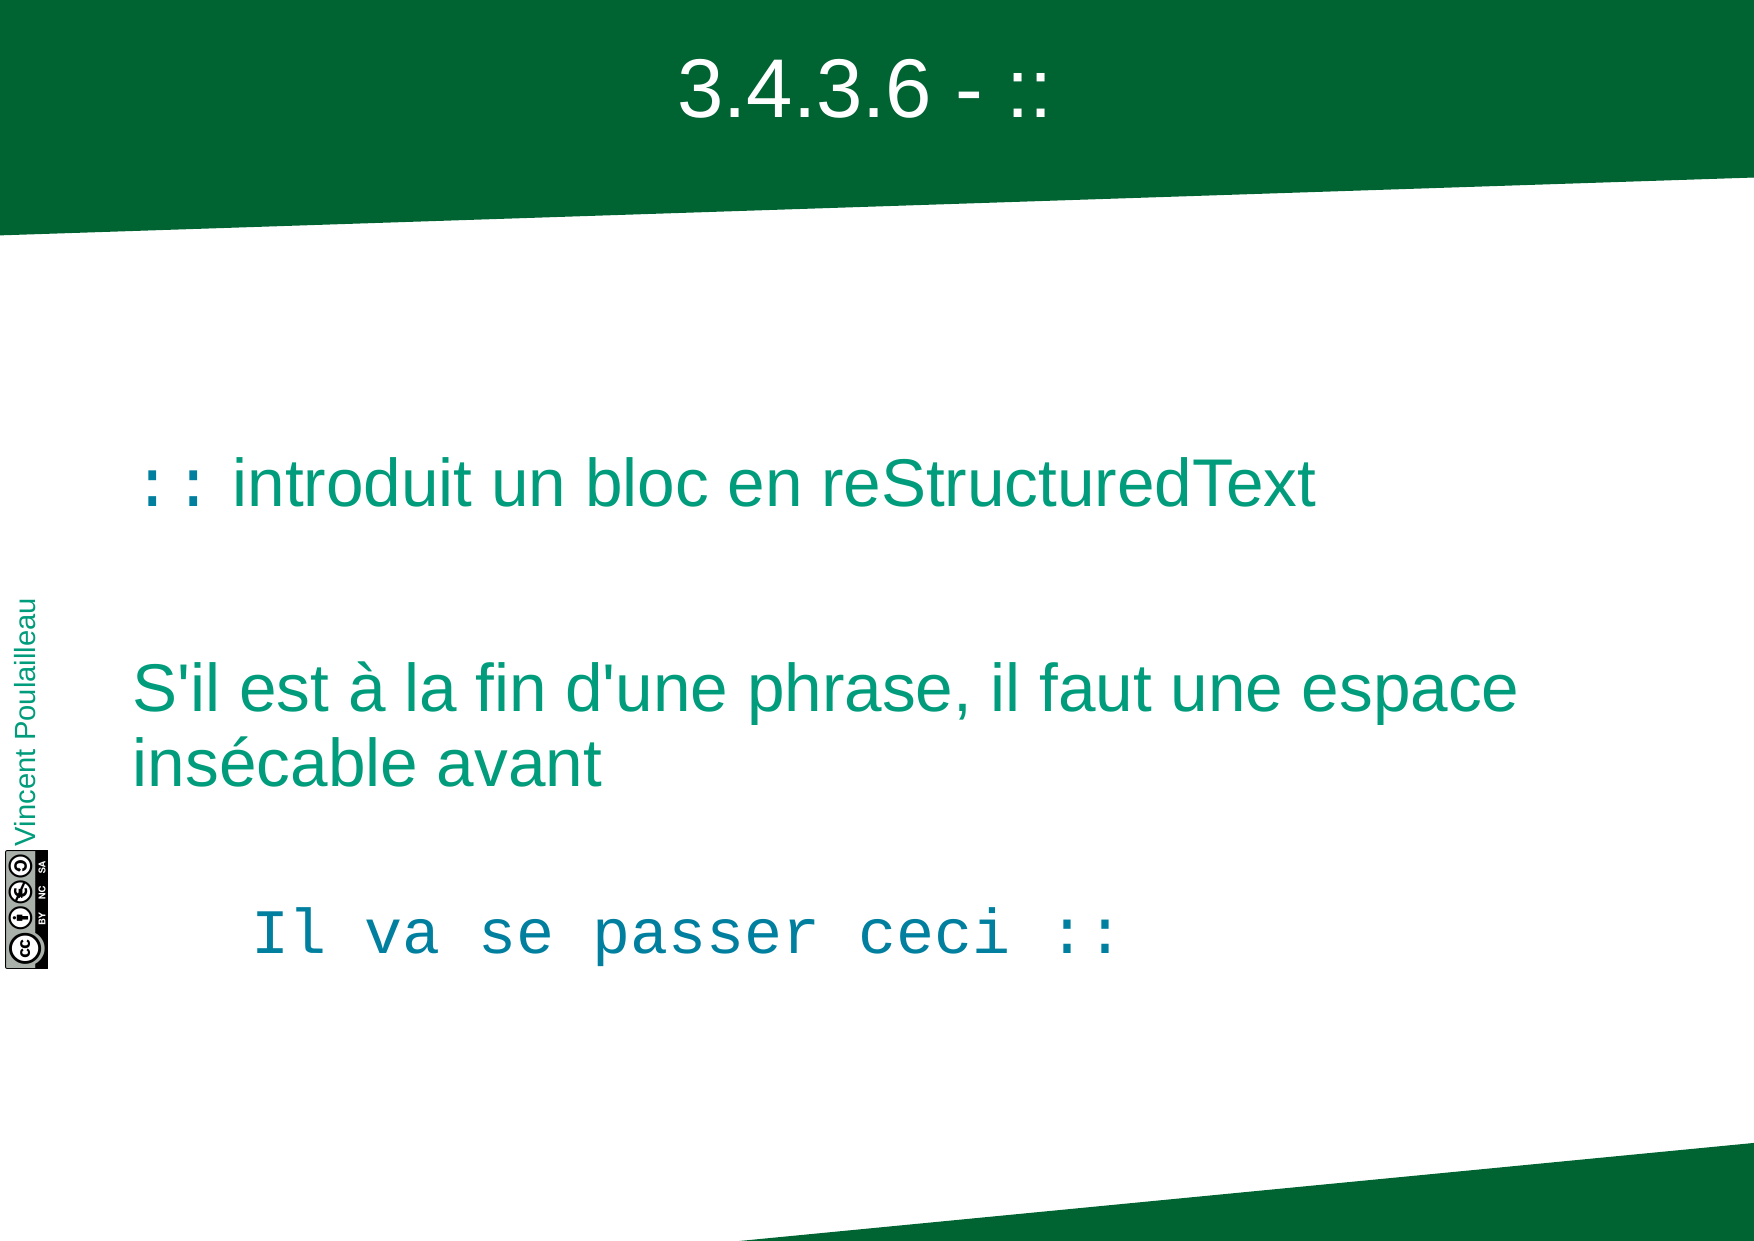

3.4.3.6 - ::
:: introduit un bloc en reStructuredText
S'il est à la fin d'une phrase, il faut une espace insécable avant
Il va se passer ceci ::
© 2019 Vincent Poulailleau